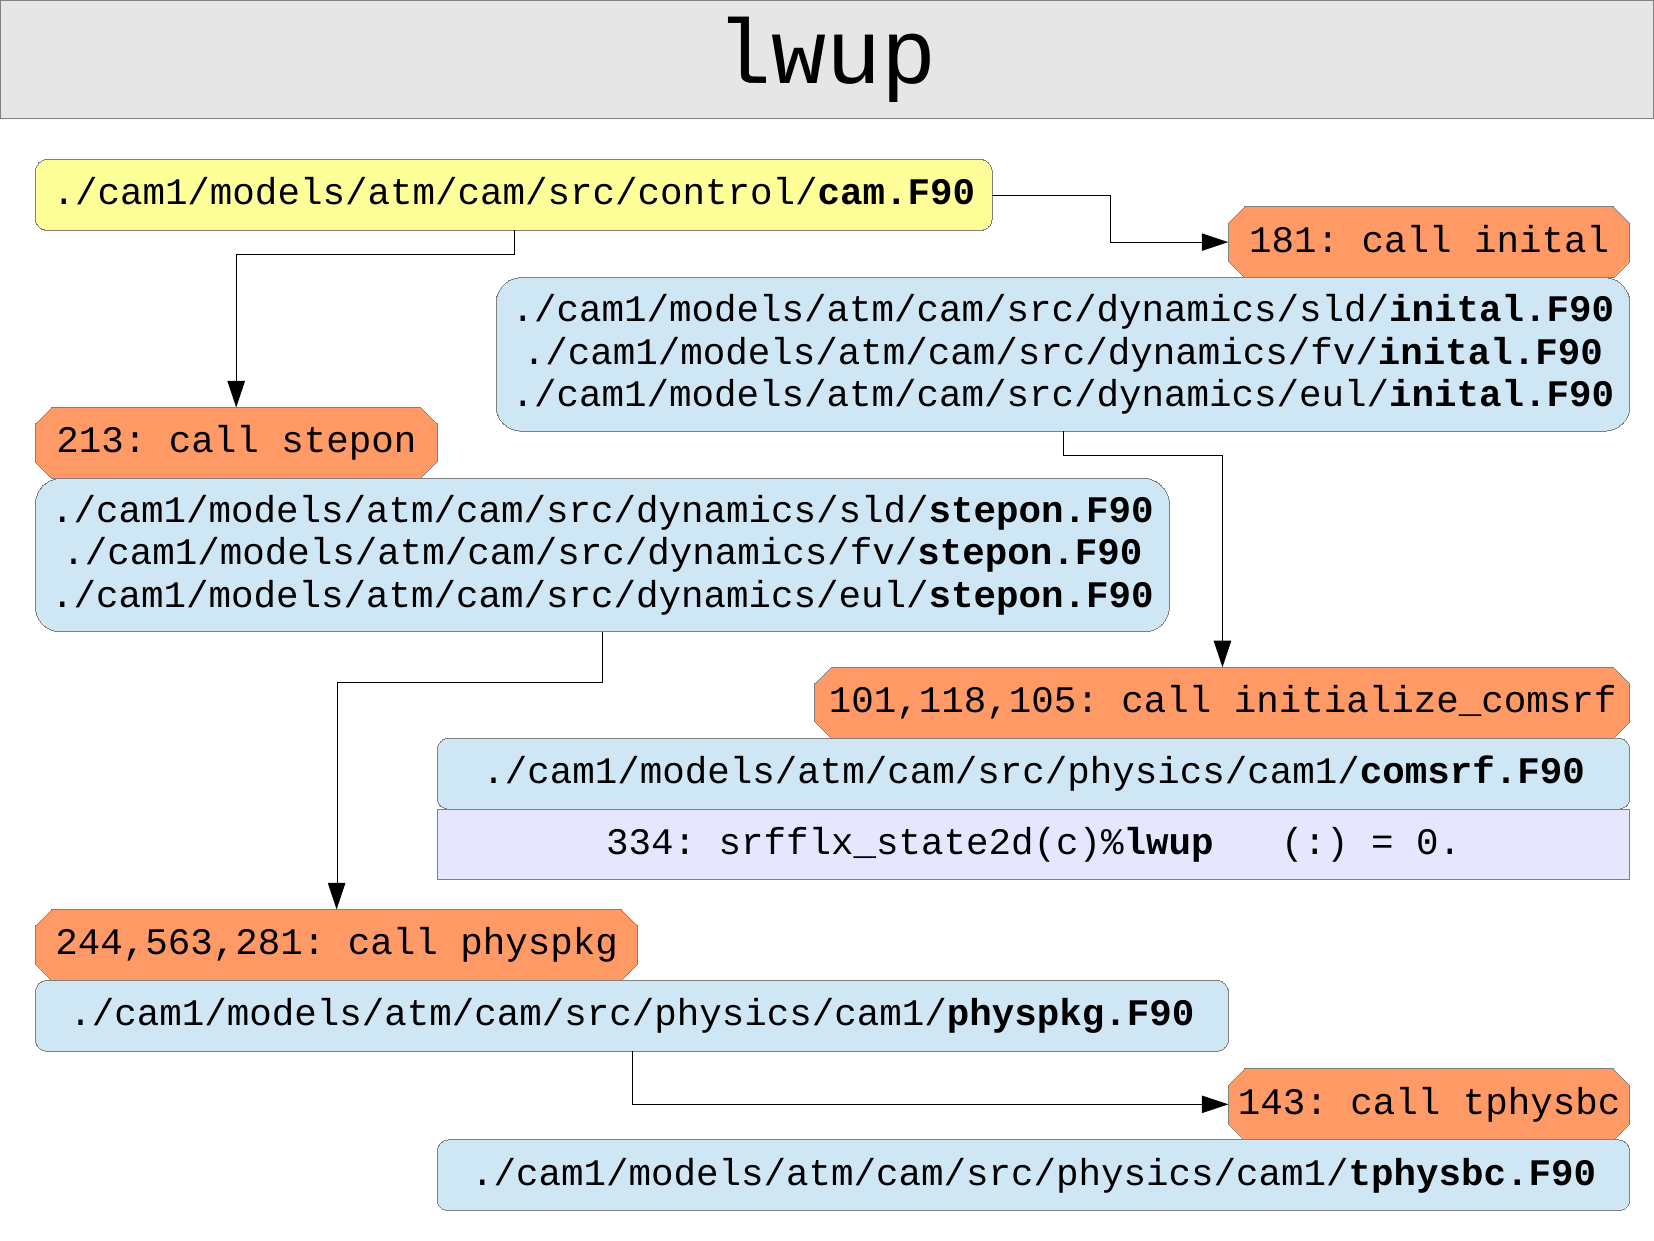

lwup
./cam1/models/atm/cam/src/control/cam.F90
181: call inital
./cam1/models/atm/cam/src/dynamics/sld/inital.F90
./cam1/models/atm/cam/src/dynamics/fv/inital.F90
./cam1/models/atm/cam/src/dynamics/eul/inital.F90
213: call stepon
./cam1/models/atm/cam/src/dynamics/sld/stepon.F90
./cam1/models/atm/cam/src/dynamics/fv/stepon.F90
./cam1/models/atm/cam/src/dynamics/eul/stepon.F90
101,118,105: call initialize_comsrf
./cam1/models/atm/cam/src/physics/cam1/comsrf.F90
334: srfflx_state2d(c)%lwup (:) = 0.
244,563,281: call physpkg
./cam1/models/atm/cam/src/physics/cam1/physpkg.F90
143: call tphysbc
./cam1/models/atm/cam/src/physics/cam1/tphysbc.F90